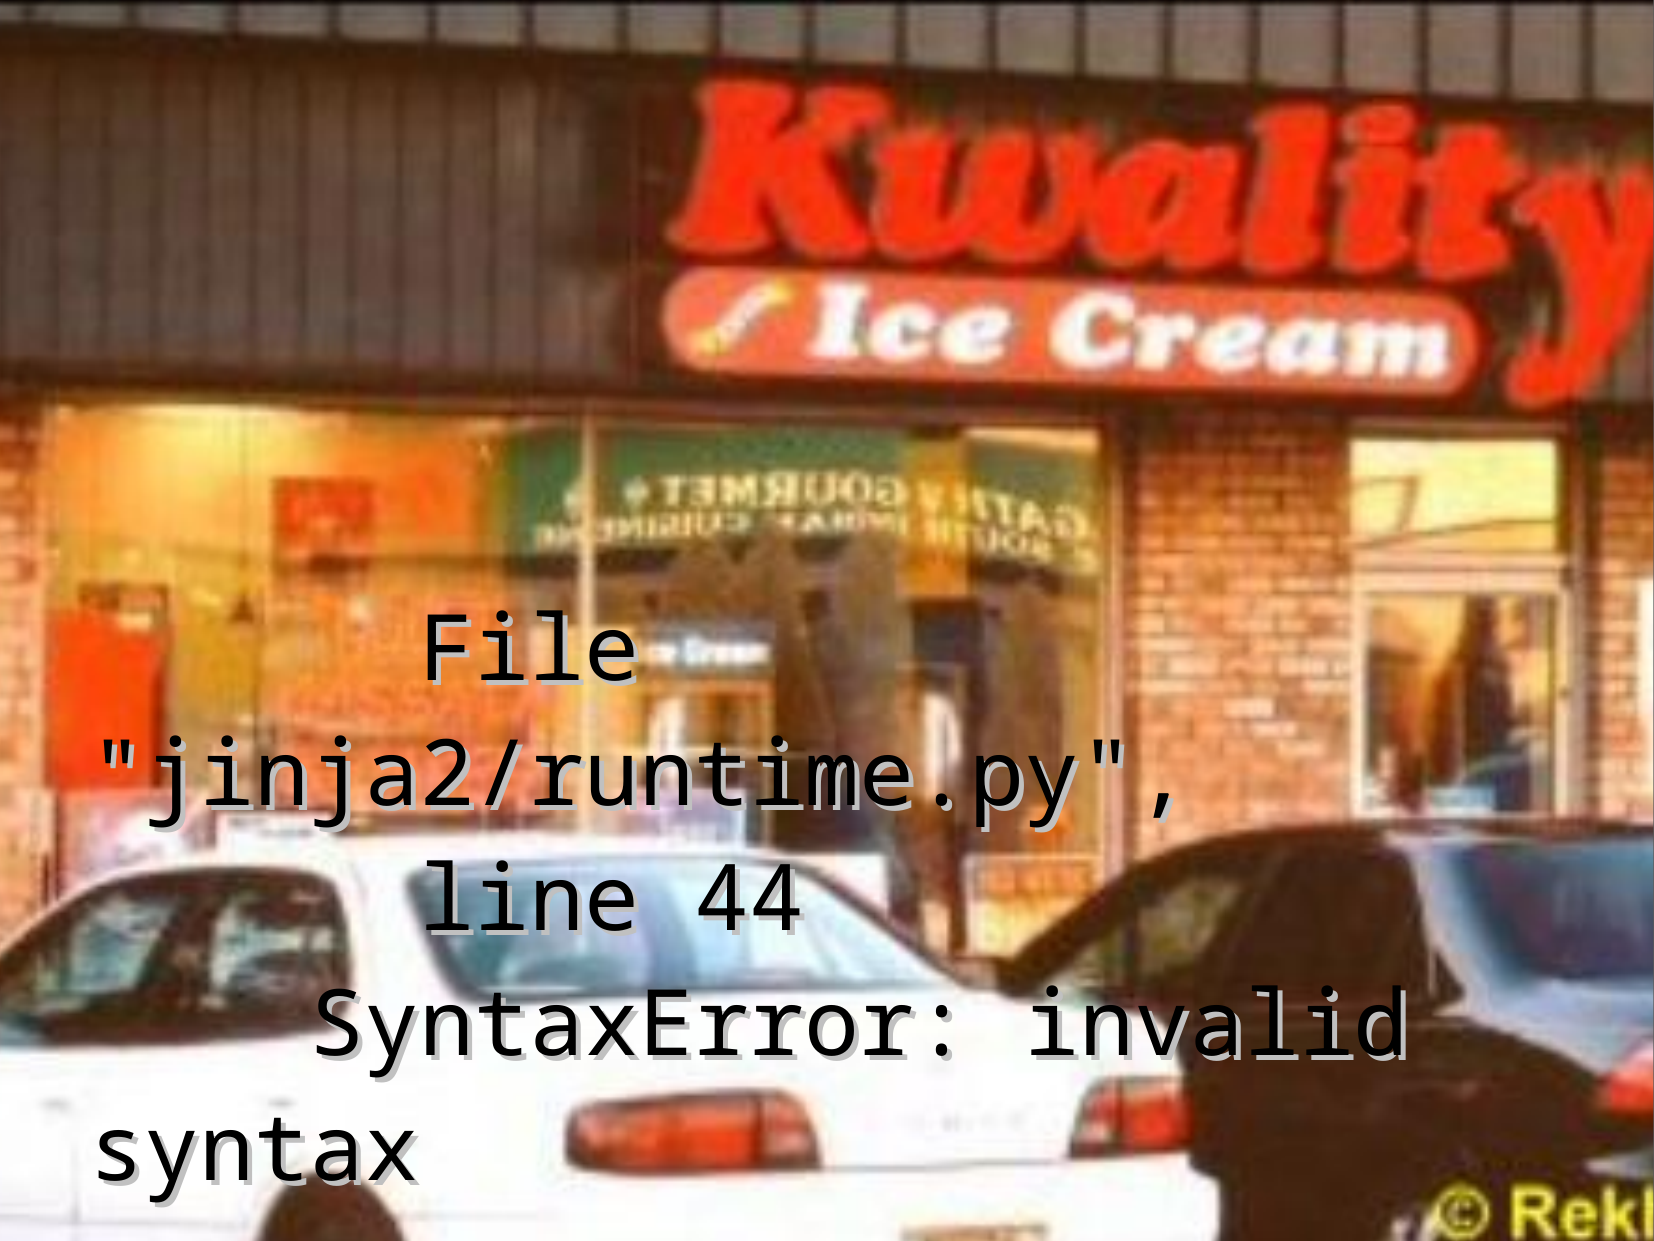

File "jinja2/runtime.py",
 line 44
 SyntaxError: invalid syntax